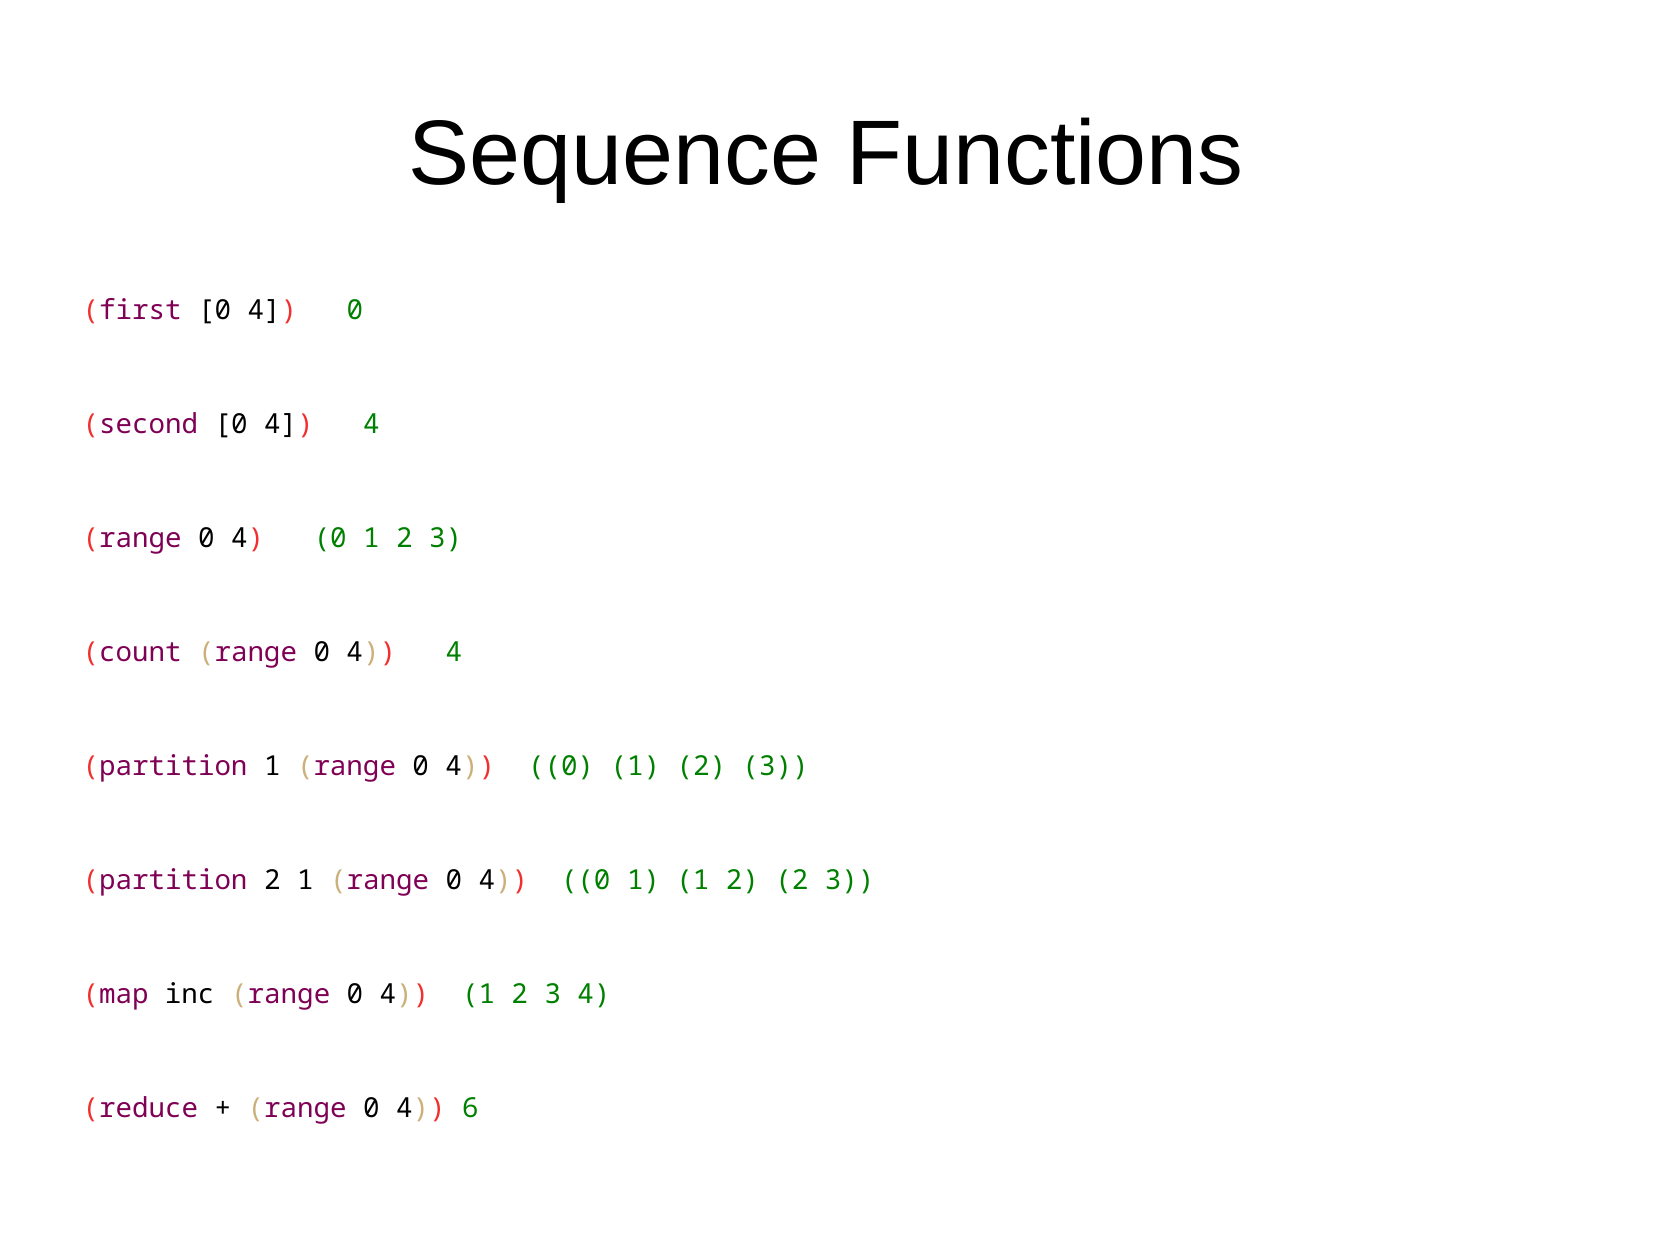

# Sequence Functions
(first [0 4]) 0
(second [0 4]) 4
(range 0 4) (0 1 2 3)
(count (range 0 4)) 4
(partition 1 (range 0 4)) ((0) (1) (2) (3))
(partition 2 1 (range 0 4)) ((0 1) (1 2) (2 3))
(map inc (range 0 4)) (1 2 3 4)
(reduce + (range 0 4)) 6